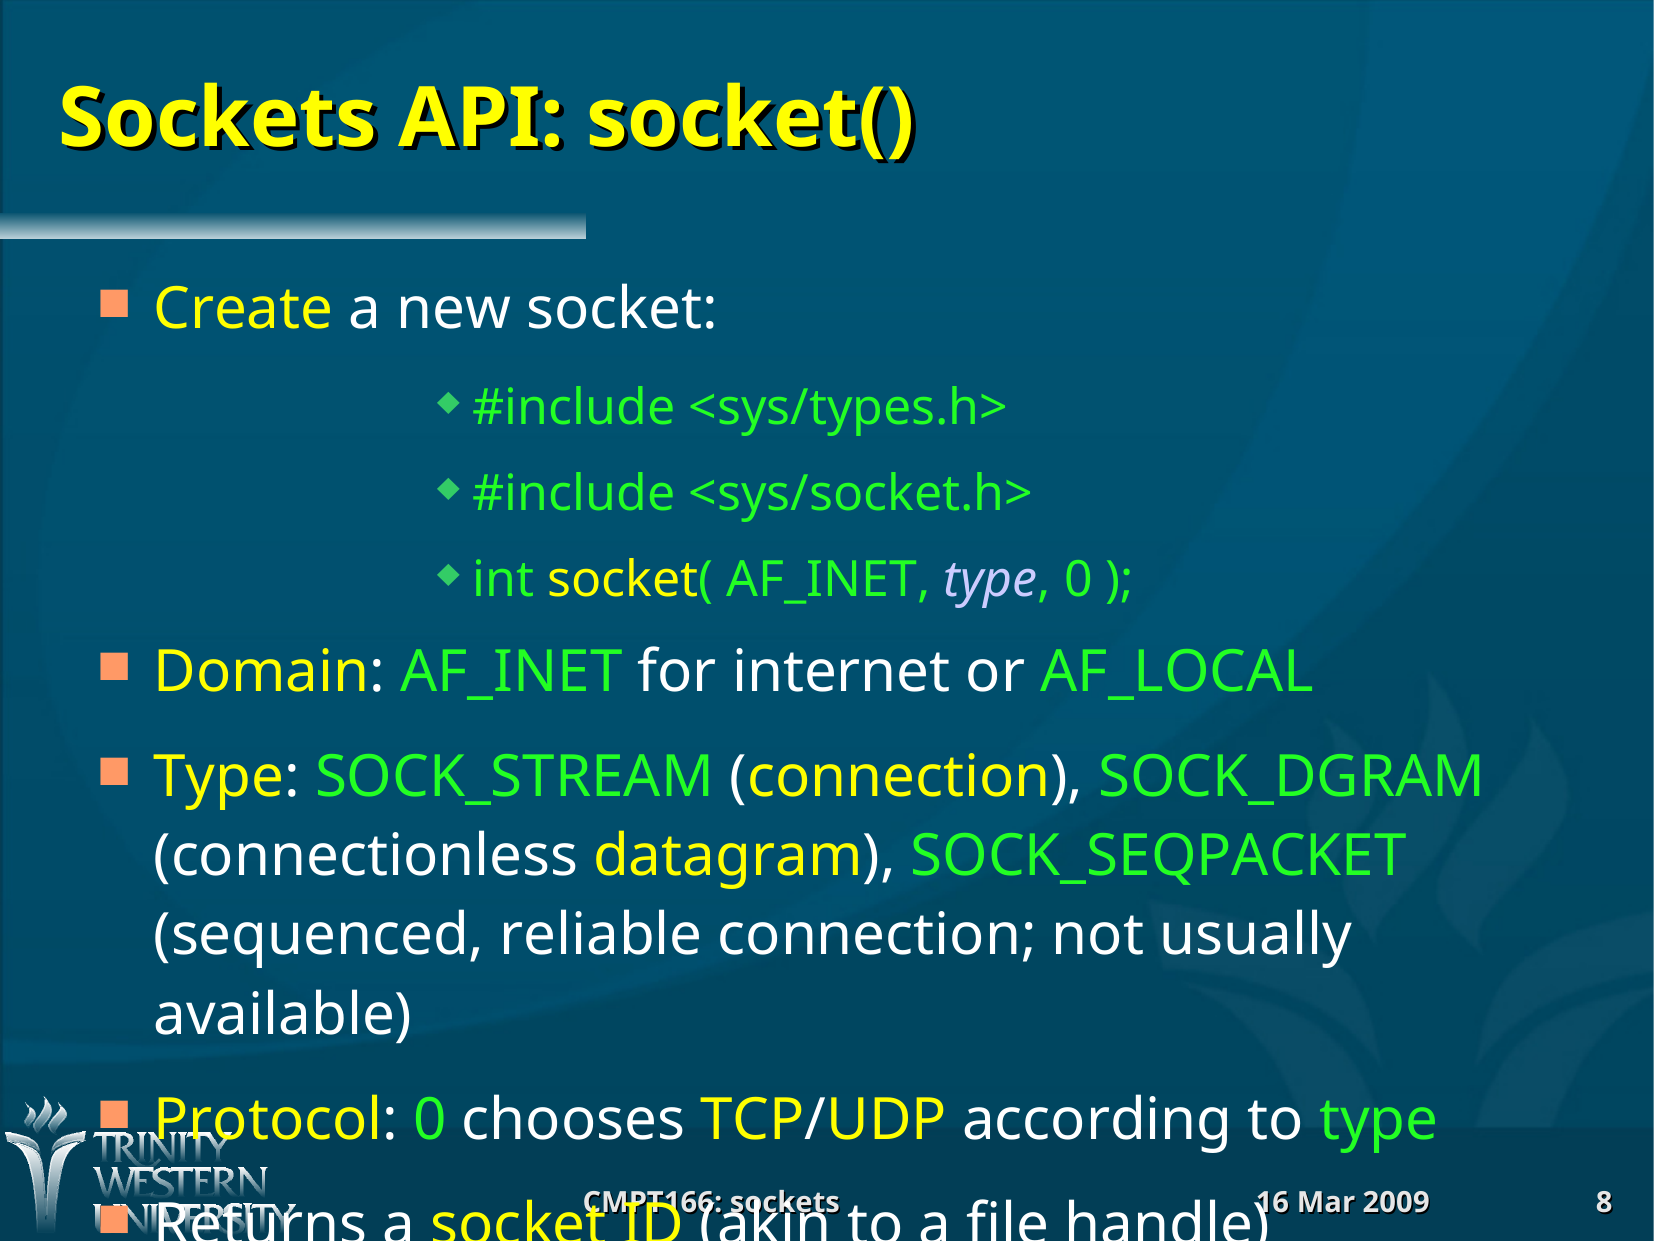

# Sockets API: socket()
Create a new socket:
#include <sys/types.h>
#include <sys/socket.h>
int socket( AF_INET, type, 0 );
Domain: AF_INET for internet or AF_LOCAL
Type: SOCK_STREAM (connection), SOCK_DGRAM (connectionless datagram), SOCK_SEQPACKET (sequenced, reliable connection; not usually available)
Protocol: 0 chooses TCP/UDP according to type
Returns a socket ID (akin to a file handle)
CMPT166: sockets
16 Mar 2009
8